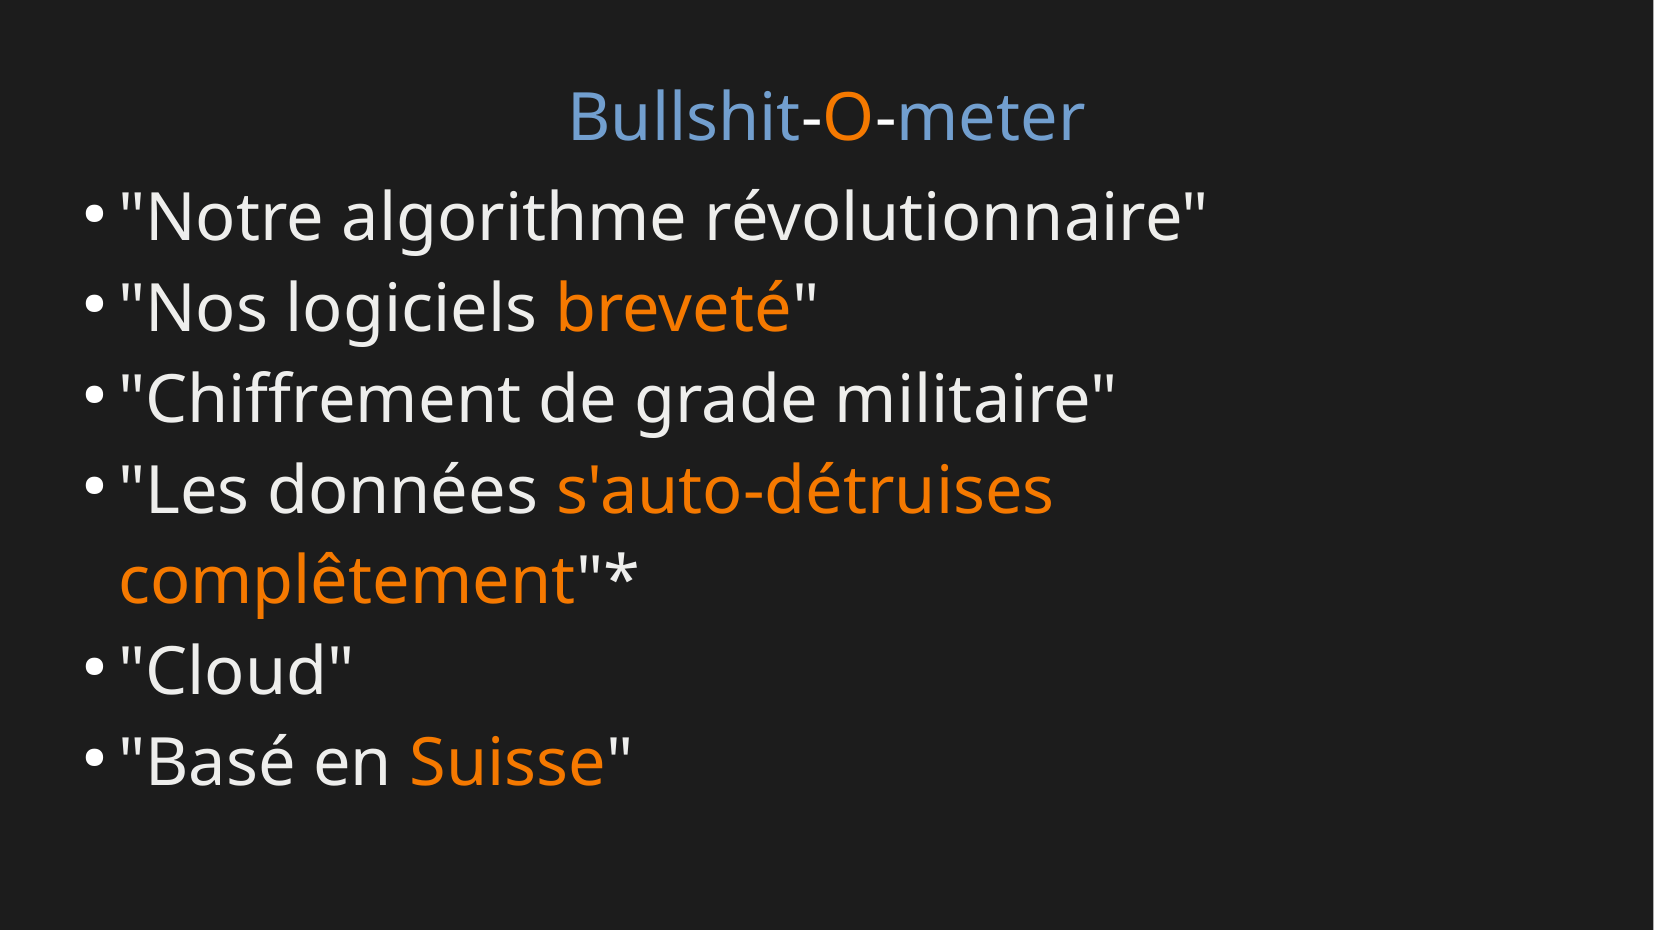

# Bullshit-O-meter
"Notre algorithme révolutionnaire"
"Nos logiciels breveté"
"Chiffrement de grade militaire"
"Les données s'auto-détruises complêtement"*
"Cloud"
"Basé en Suisse"